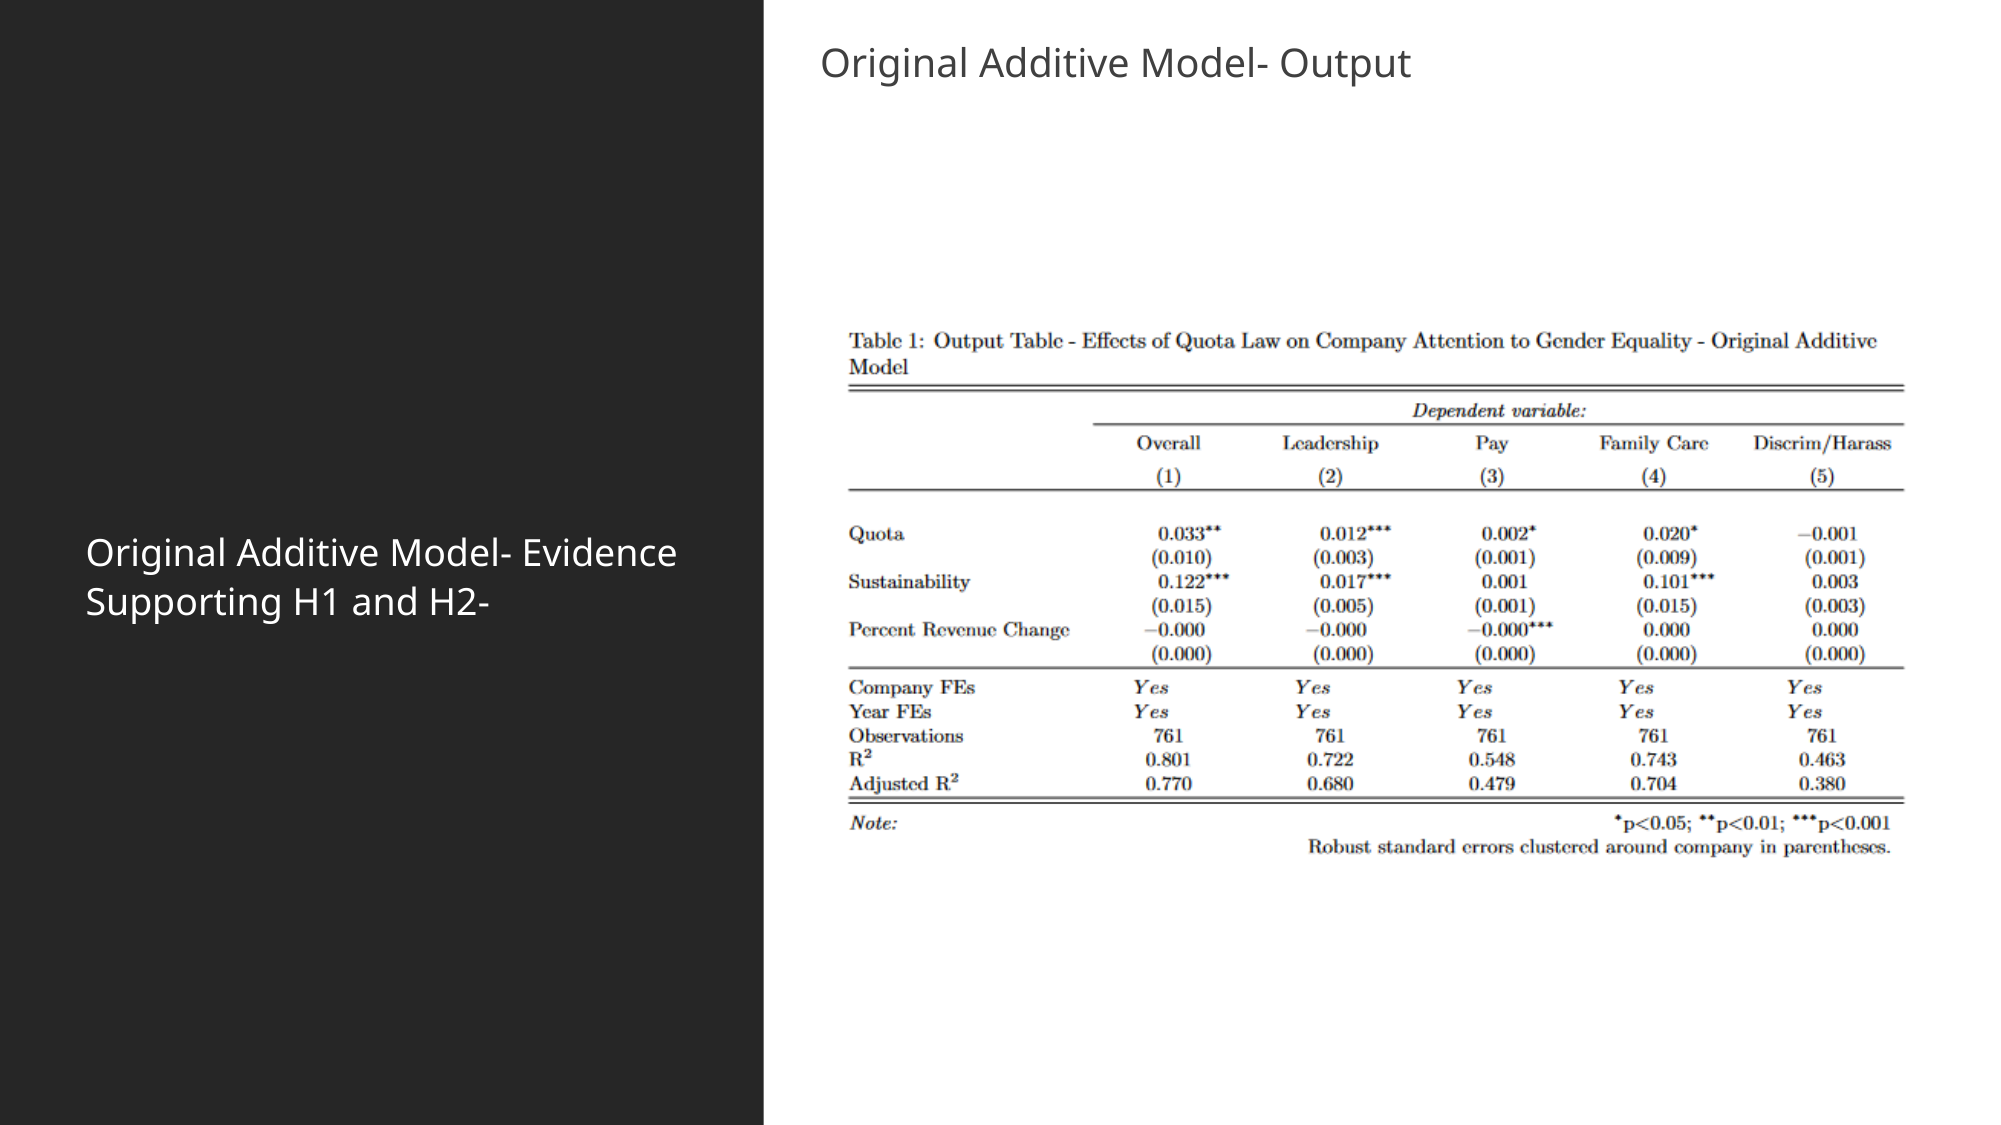

Original Additive Model- Output
# Original Additive Model- Evidence Supporting H1 and H2-